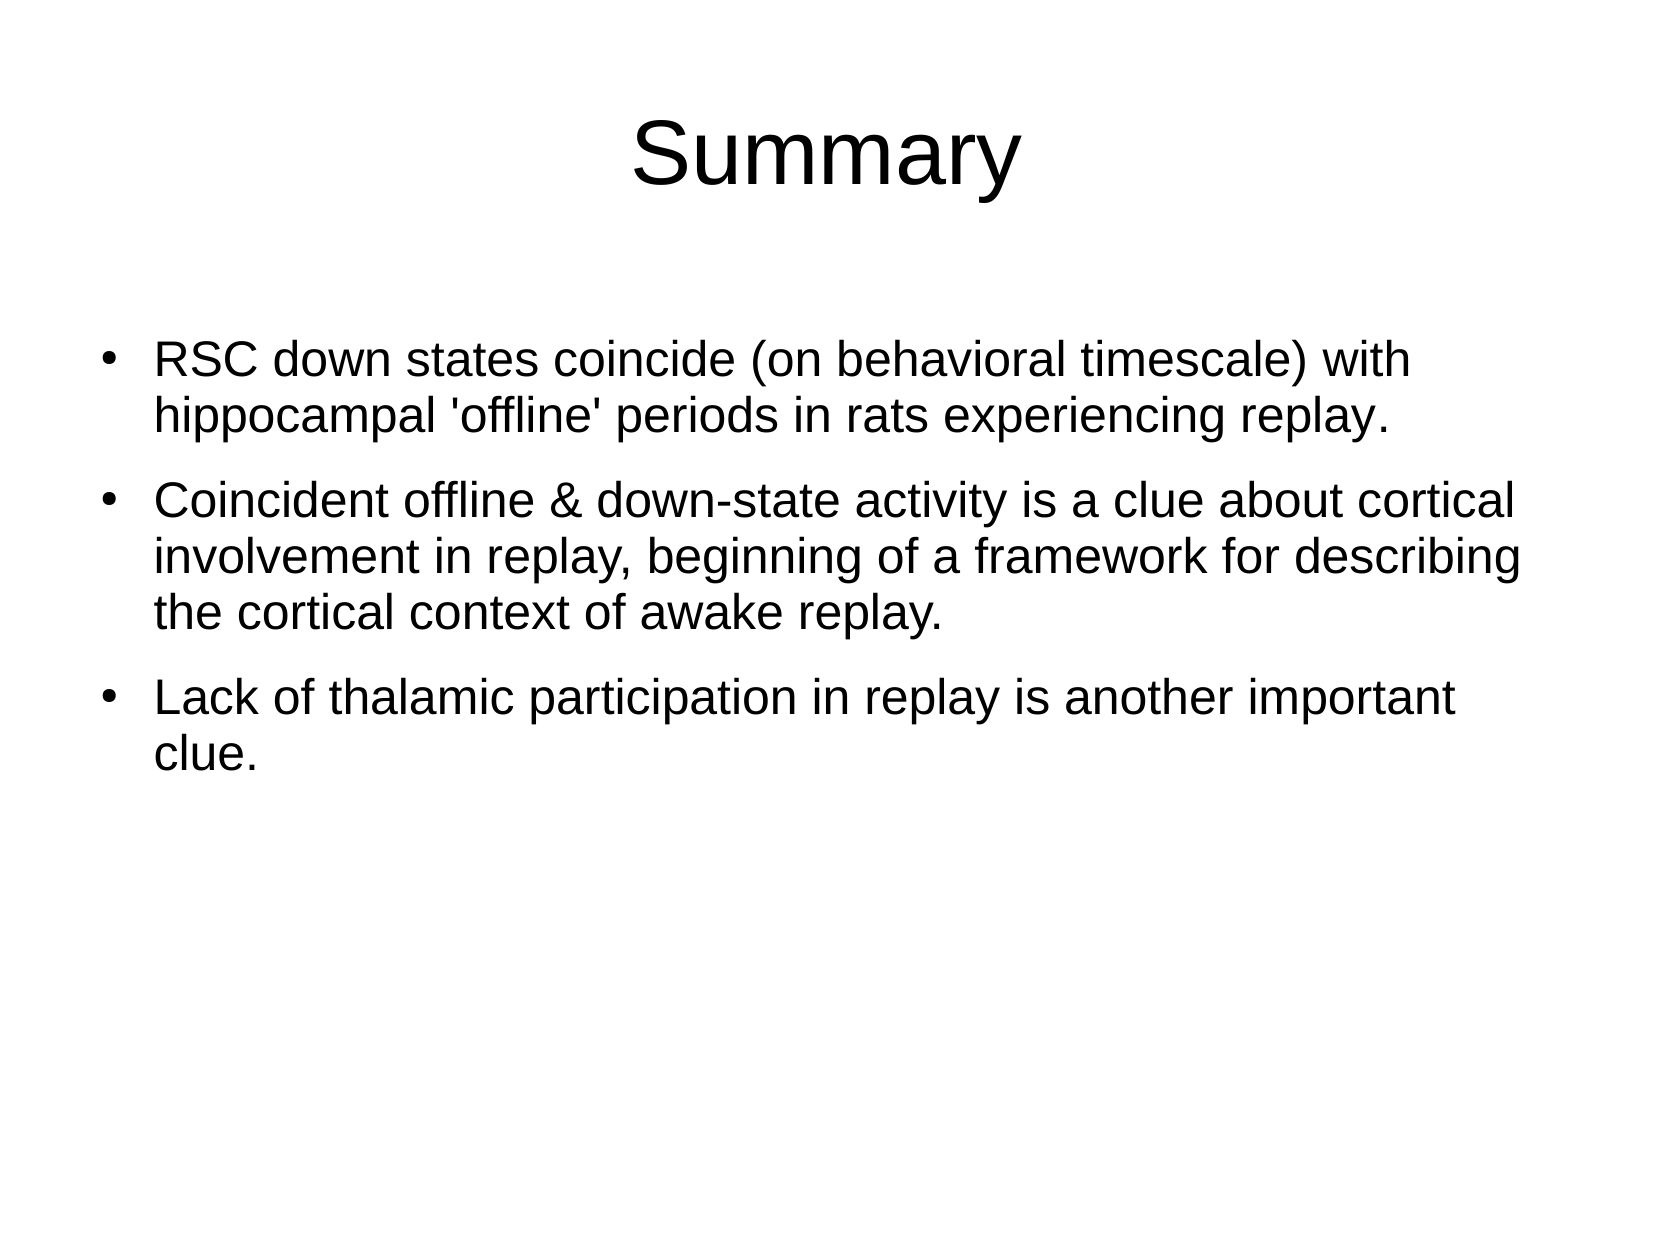

# Summary
RSC down states coincide (on behavioral timescale) with hippocampal 'offline' periods in rats experiencing replay.
Coincident offline & down-state activity is a clue about cortical involvement in replay, beginning of a framework for describing the cortical context of awake replay.
Lack of thalamic participation in replay is another important clue.